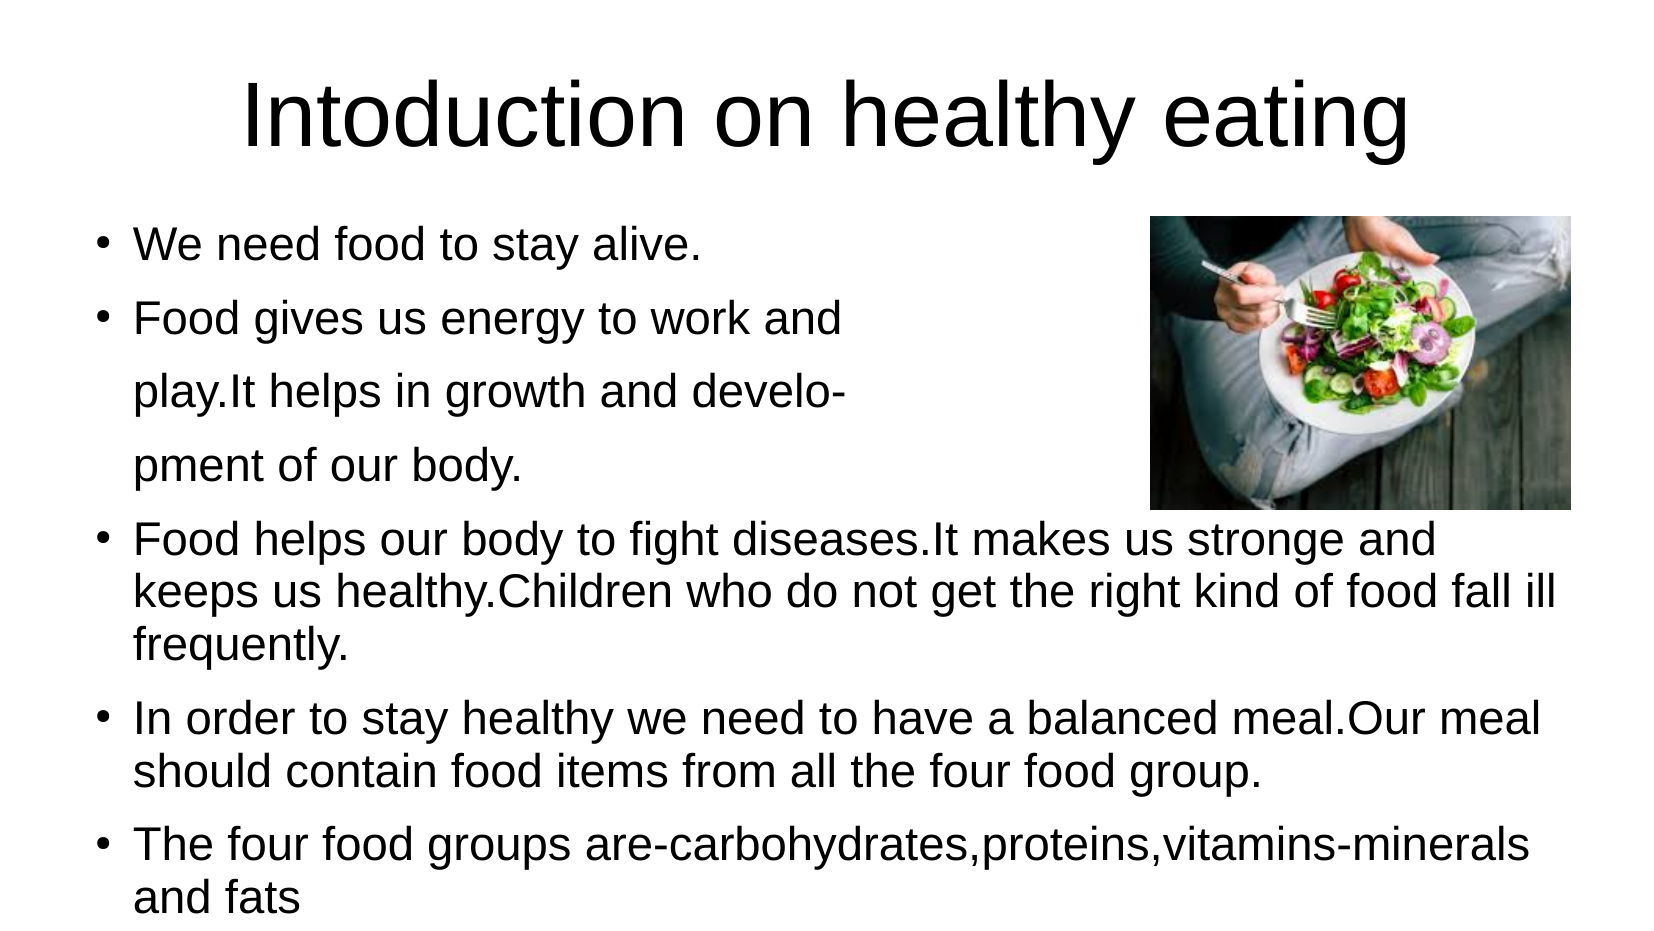

# Intoduction on healthy eating
We need food to stay alive.
Food gives us energy to work and
play.It helps in growth and develo-
pment of our body.
Food helps our body to fight diseases.It makes us stronge and keeps us healthy.Children who do not get the right kind of food fall ill frequently.
In order to stay healthy we need to have a balanced meal.Our meal should contain food items from all the four food group.
The four food groups are-carbohydrates,proteins,vitamins-minerals and fats